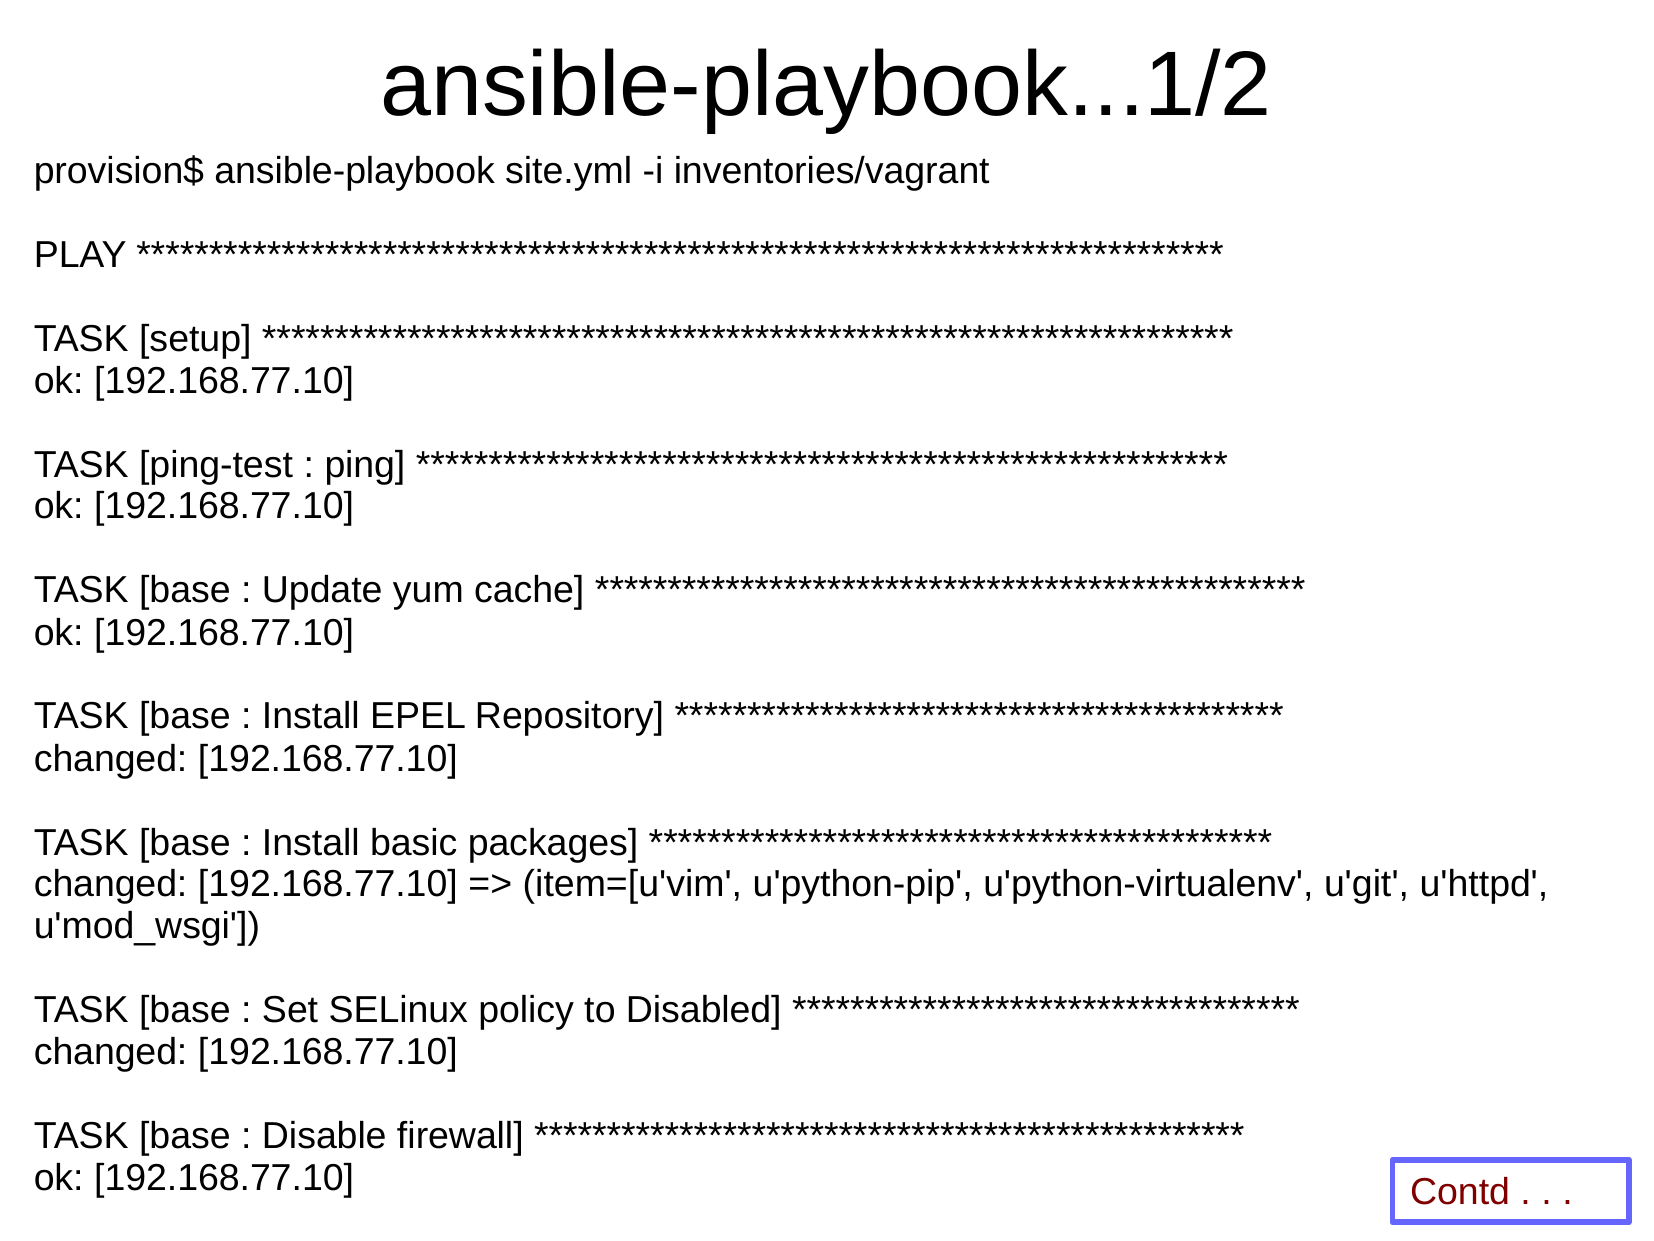

# ansible-playbook...1/2
provision$ ansible-playbook site.yml -i inventories/vagrant
PLAY ***************************************************************************
TASK [setup] *******************************************************************
ok: [192.168.77.10]
TASK [ping-test : ping] ********************************************************
ok: [192.168.77.10]
TASK [base : Update yum cache] *************************************************
ok: [192.168.77.10]
TASK [base : Install EPEL Repository] ******************************************
changed: [192.168.77.10]
TASK [base : Install basic packages] *******************************************
changed: [192.168.77.10] => (item=[u'vim', u'python-pip', u'python-virtualenv', u'git', u'httpd', u'mod_wsgi'])
TASK [base : Set SELinux policy to Disabled] ***********************************
changed: [192.168.77.10]
TASK [base : Disable firewall] *************************************************
ok: [192.168.77.10]
Contd . . .